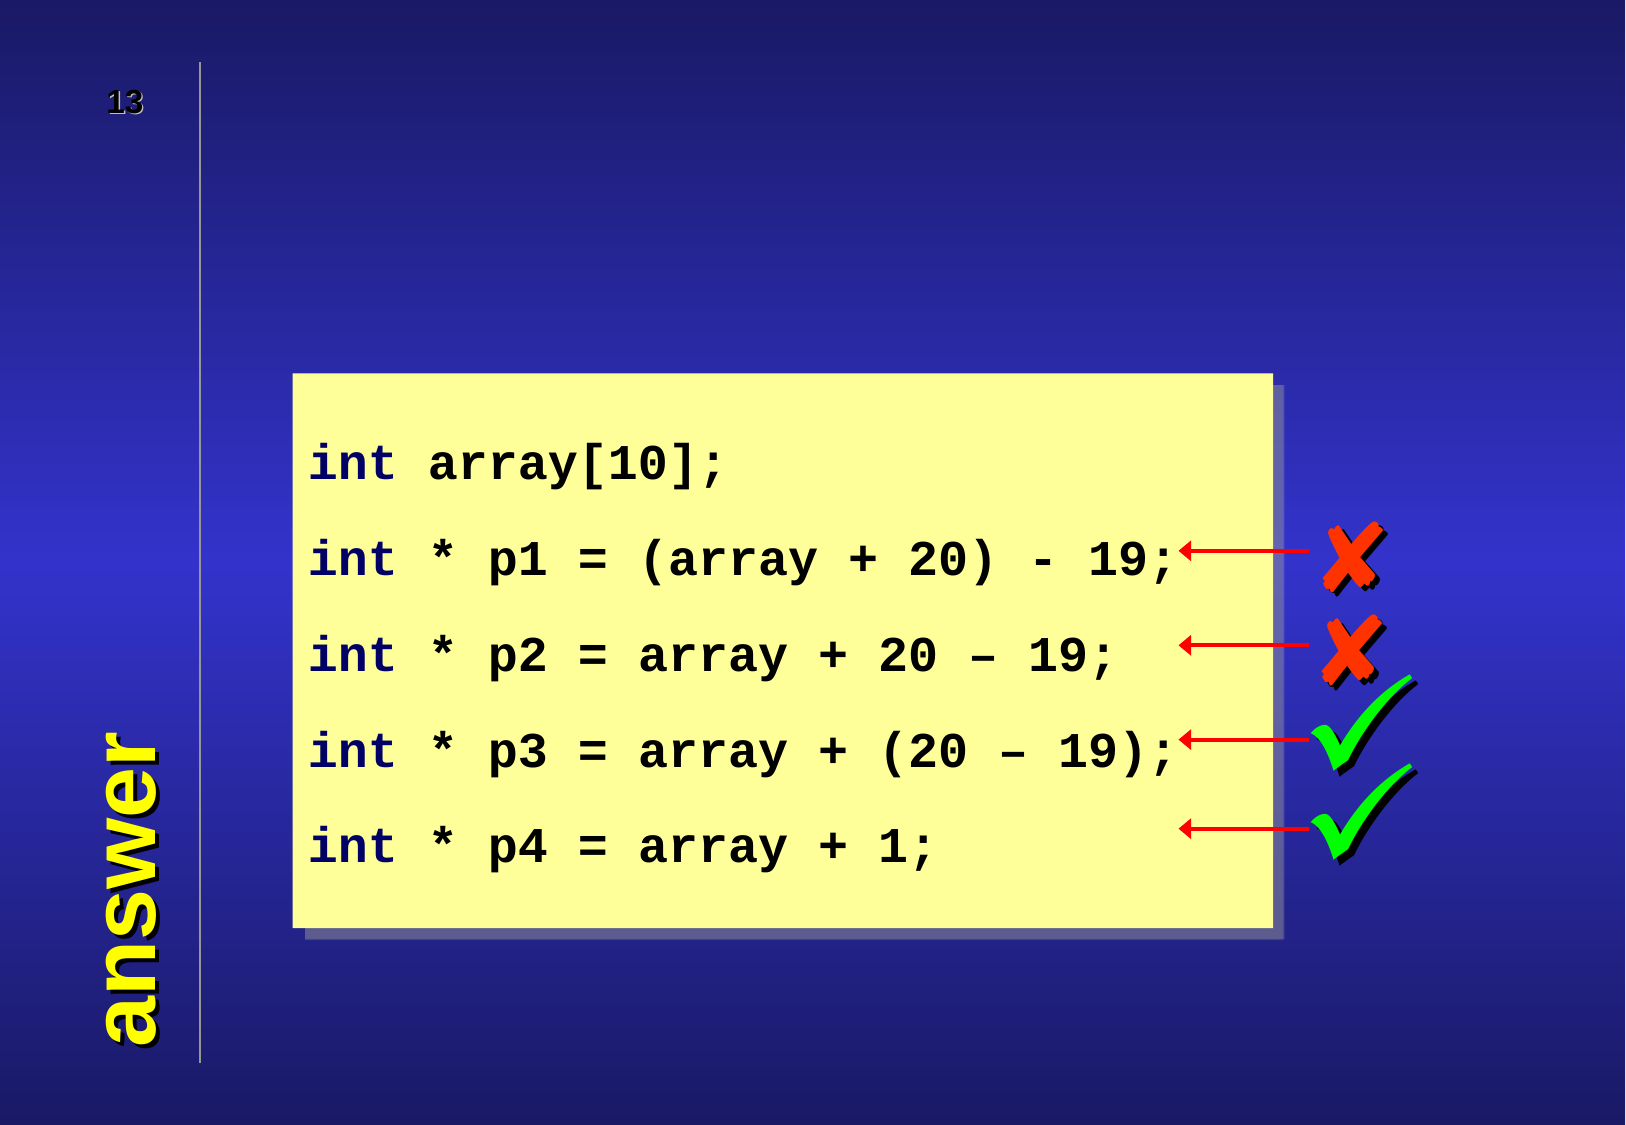

13
int array[10];
int * p1 = (array + 20) - 19;
int * p2 = array + 20 – 19;
int * p3 = array + (20 – 19);
int * p4 = array + 1;

# answer


